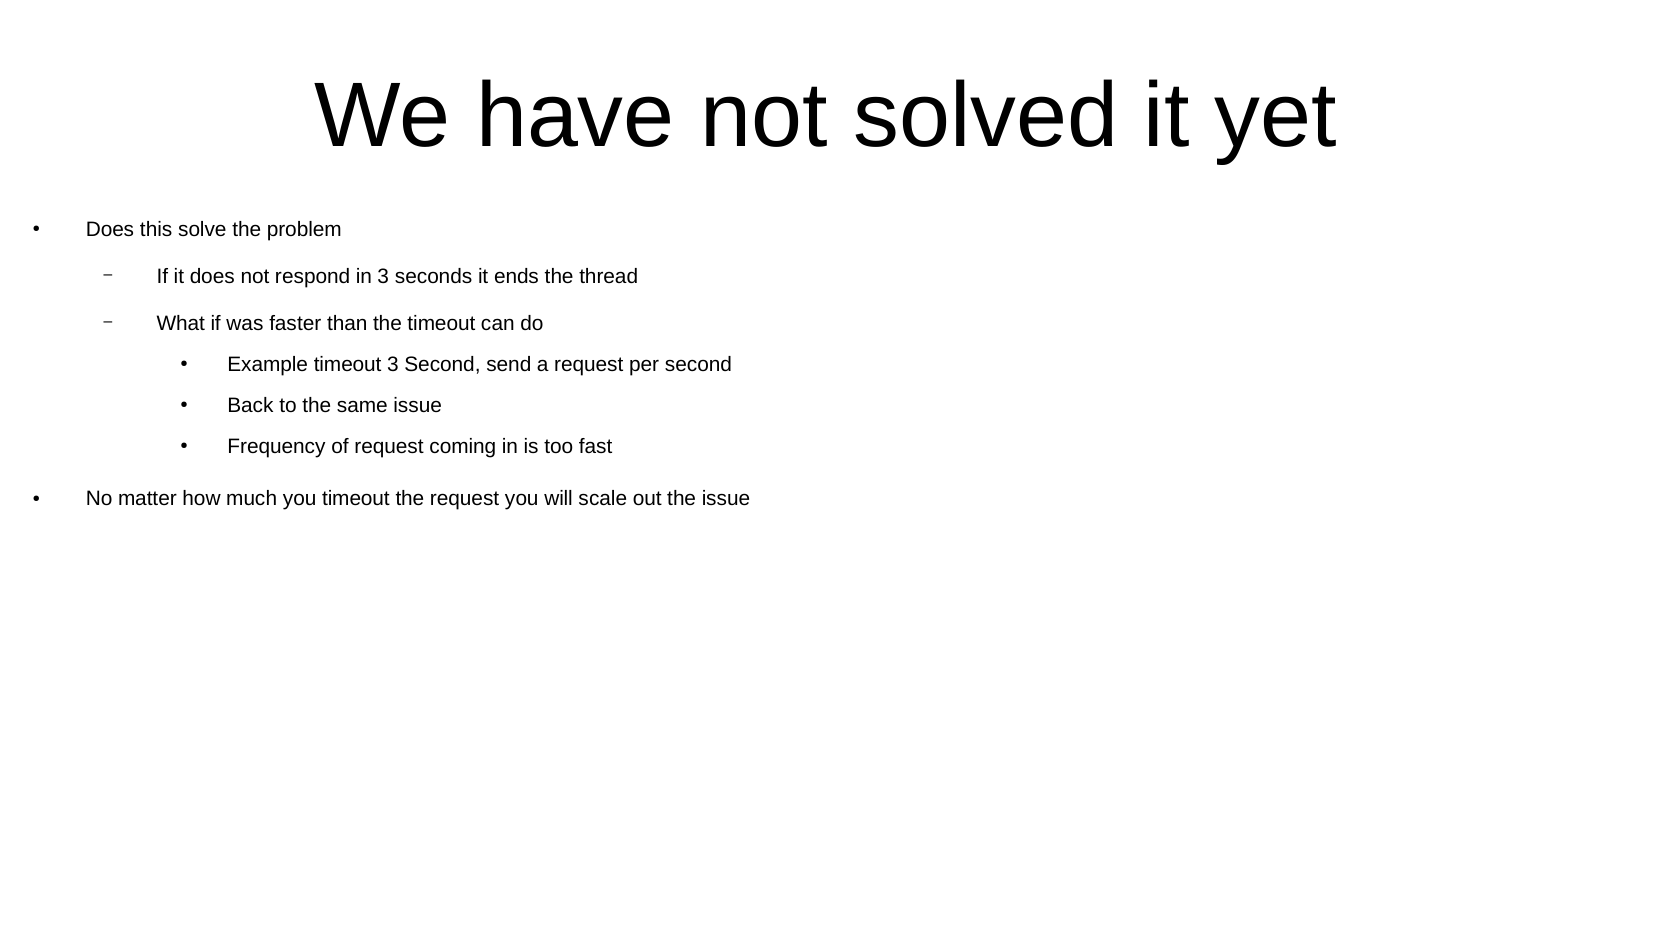

# We have not solved it yet
Does this solve the problem
If it does not respond in 3 seconds it ends the thread
What if was faster than the timeout can do
Example timeout 3 Second, send a request per second
Back to the same issue
Frequency of request coming in is too fast
No matter how much you timeout the request you will scale out the issue